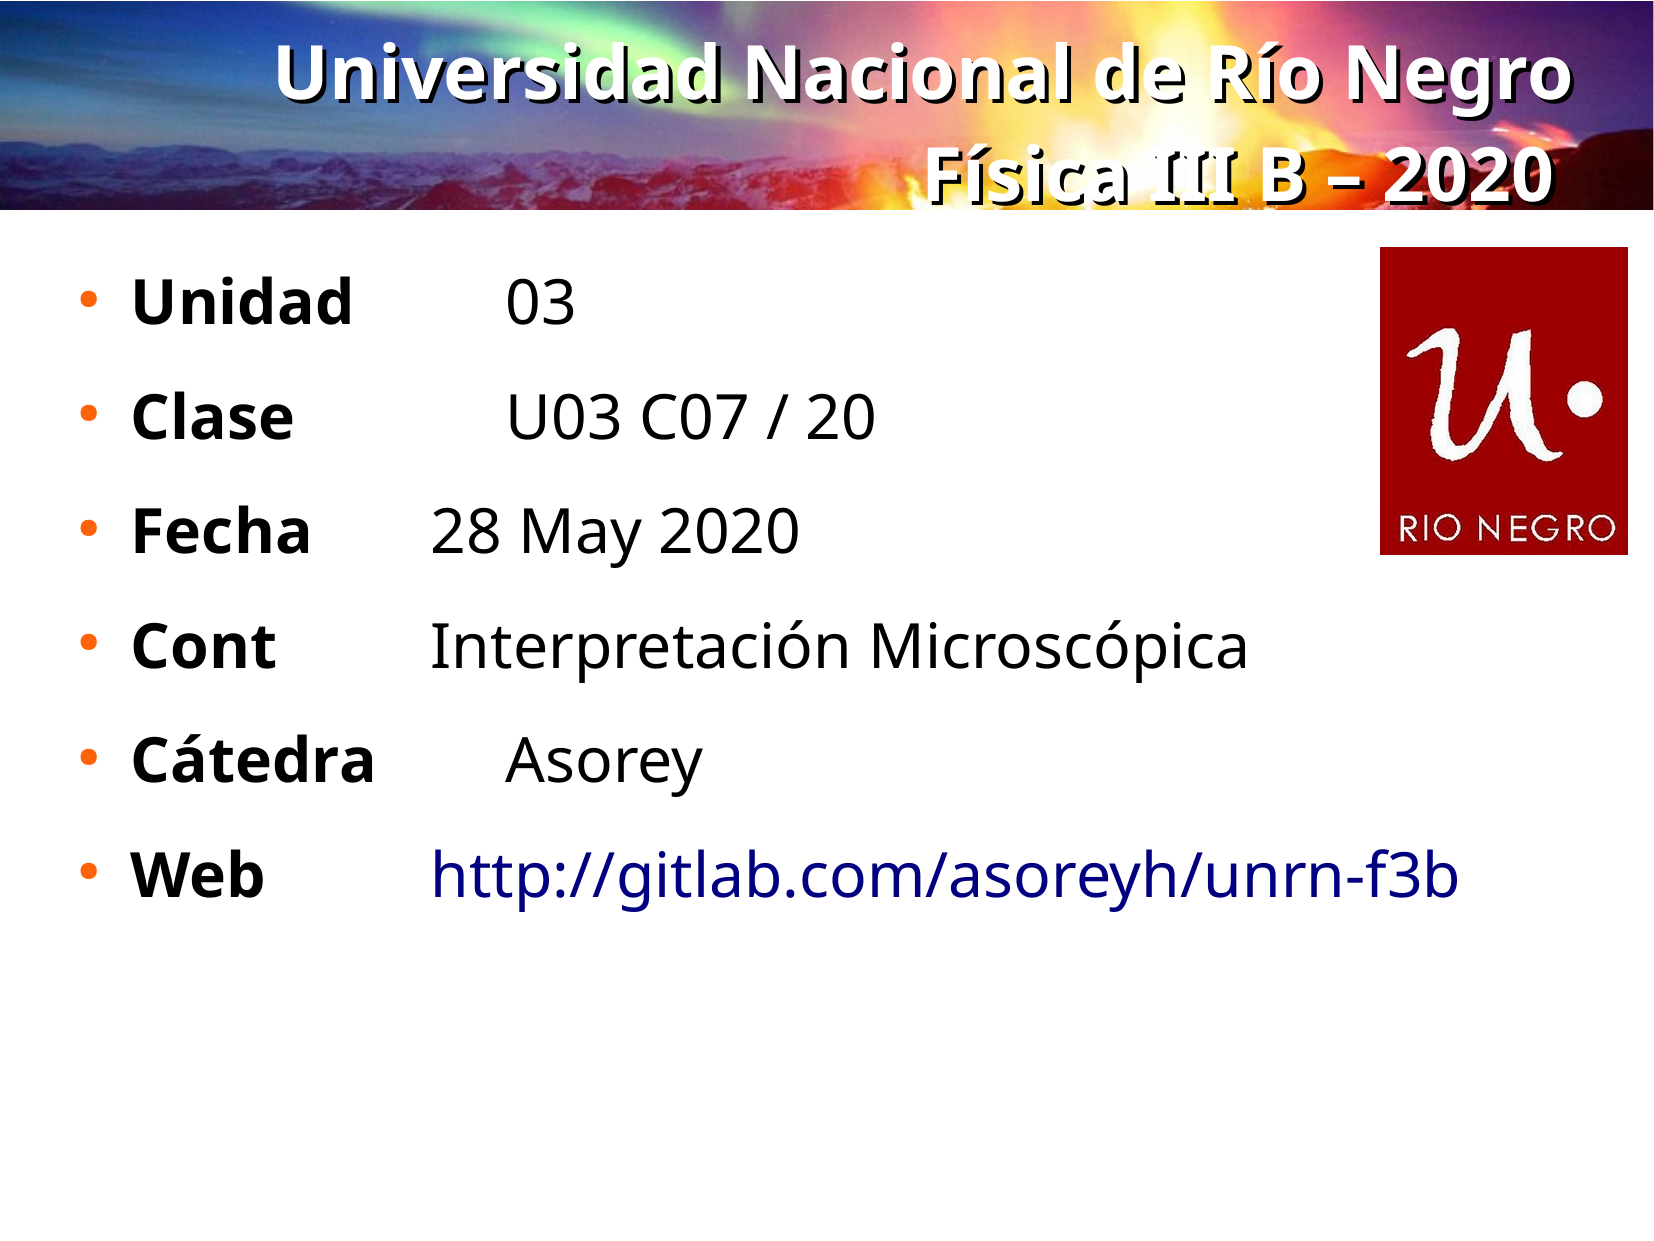

# Universidad Nacional de Río Negro Física III B – 2020
Unidad 		03
Clase			U03 C07 / 20
Fecha		28 May 2020
Cont			Interpretación Microscópica
Cátedra		Asorey
Web			http://gitlab.com/asoreyh/unrn-f3b